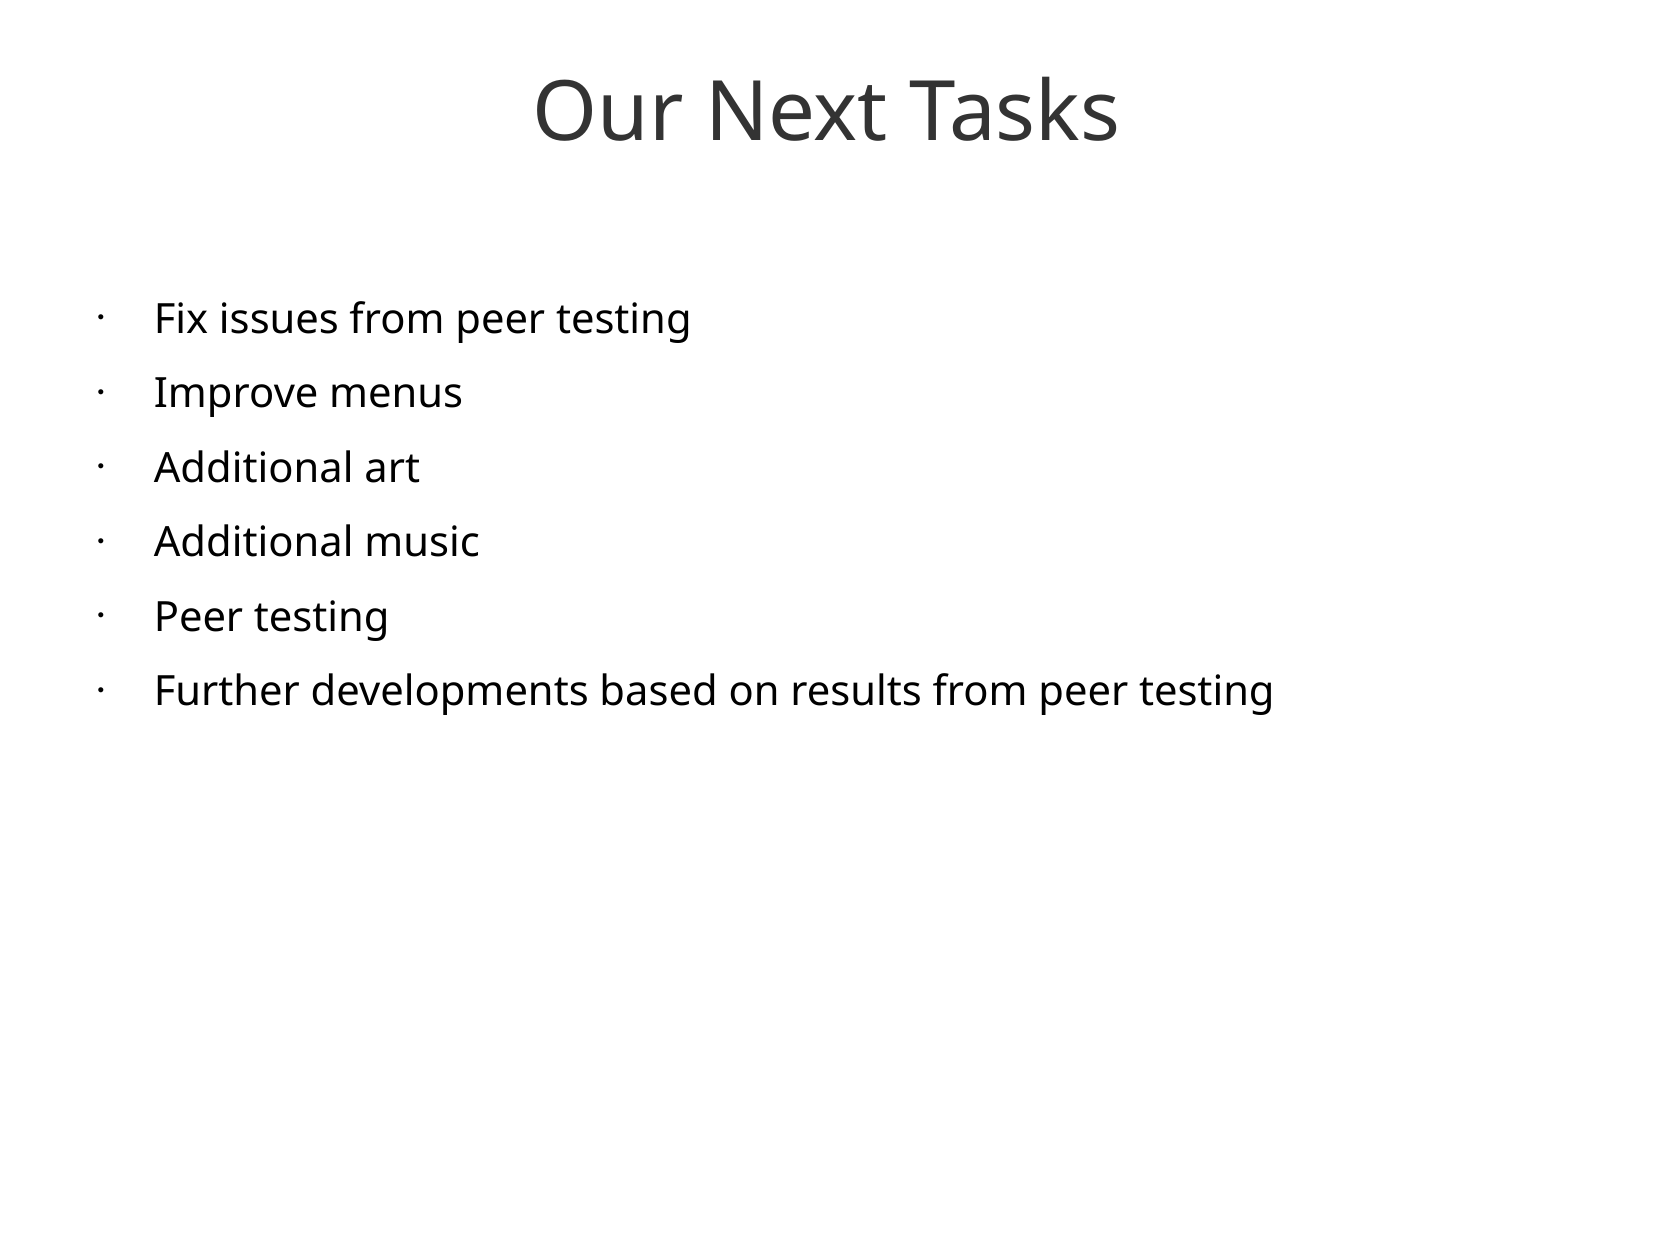

# Our Next Tasks
Fix issues from peer testing
Improve menus
Additional art
Additional music
Peer testing
Further developments based on results from peer testing